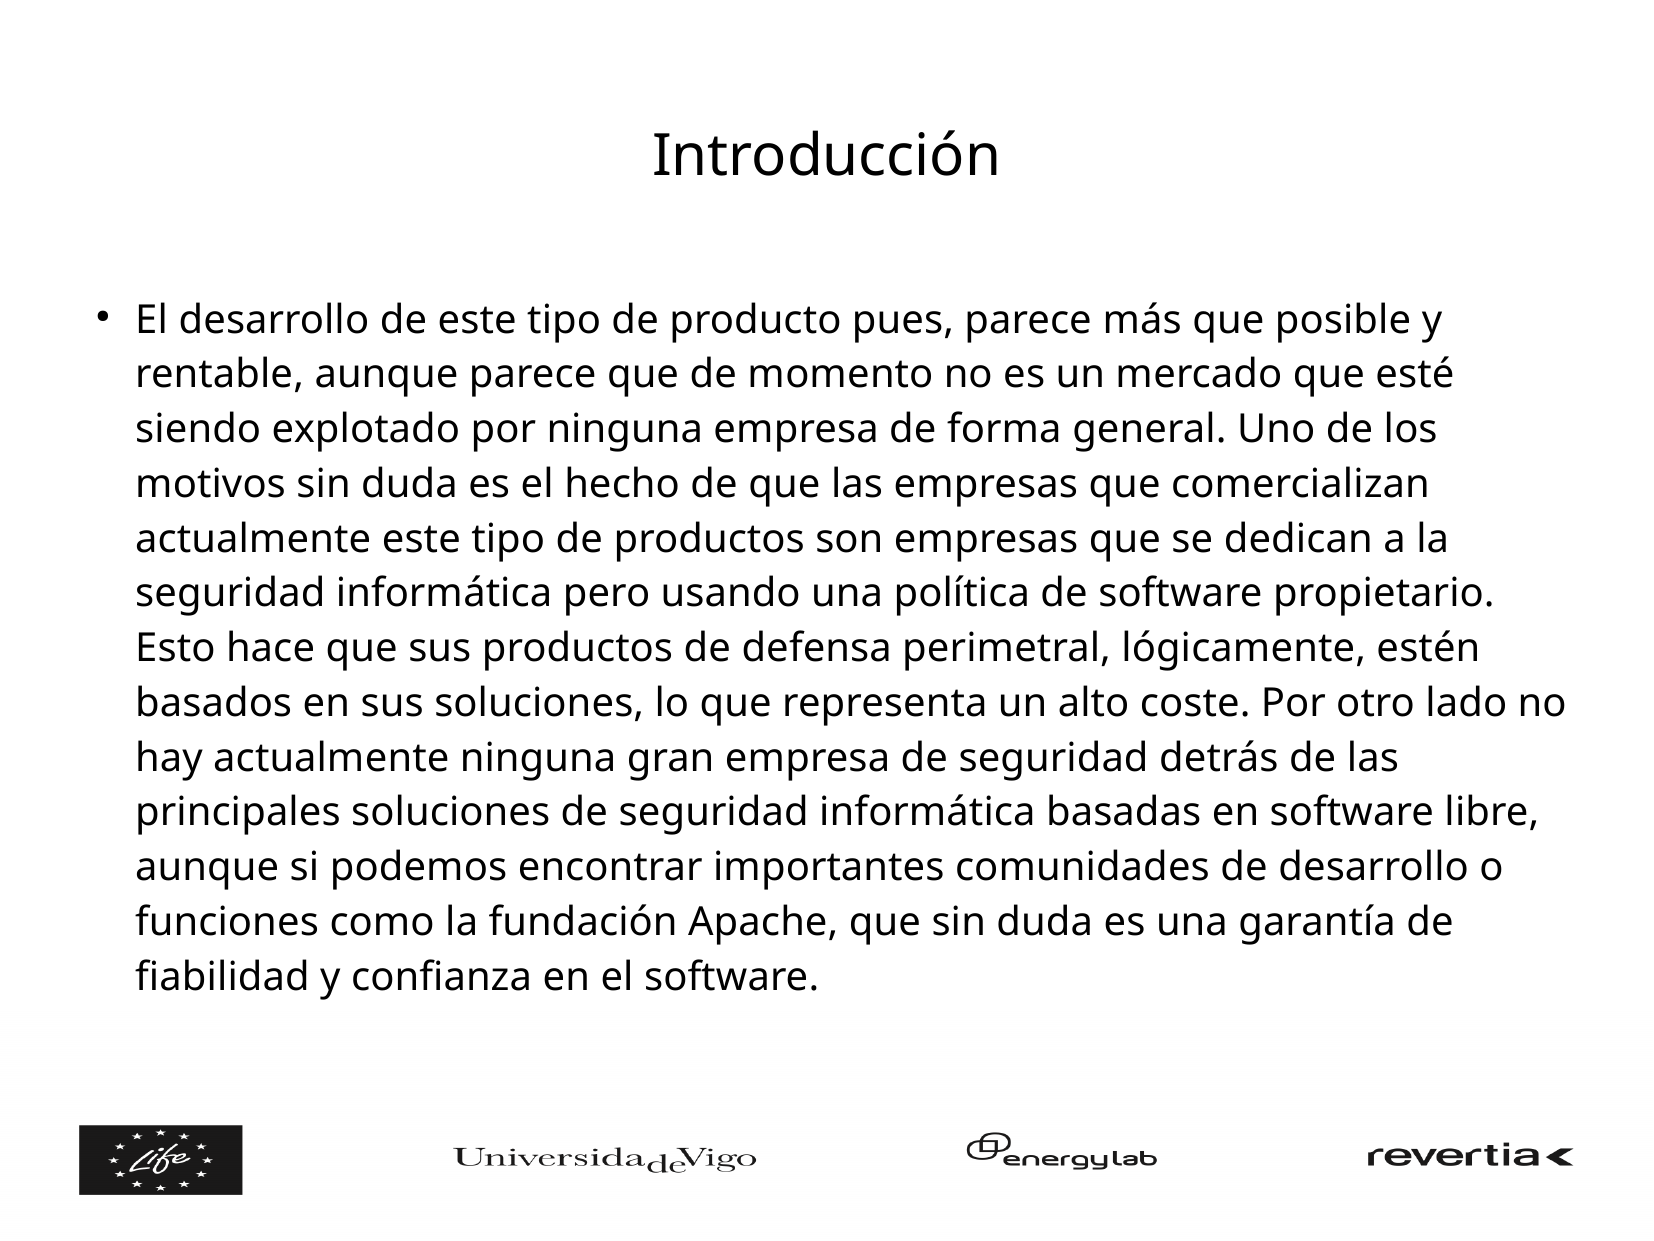

# Introducción
El desarrollo de este tipo de producto pues, parece más que posible y rentable, aunque parece que de momento no es un mercado que esté siendo explotado por ninguna empresa de forma general. Uno de los motivos sin duda es el hecho de que las empresas que comercializan actualmente este tipo de productos son empresas que se dedican a la seguridad informática pero usando una política de software propietario. Esto hace que sus productos de defensa perimetral, lógicamente, estén basados en sus soluciones, lo que representa un alto coste. Por otro lado no hay actualmente ninguna gran empresa de seguridad detrás de las principales soluciones de seguridad informática basadas en software libre, aunque si podemos encontrar importantes comunidades de desarrollo o funciones como la fundación Apache, que sin duda es una garantía de fiabilidad y confianza en el software.